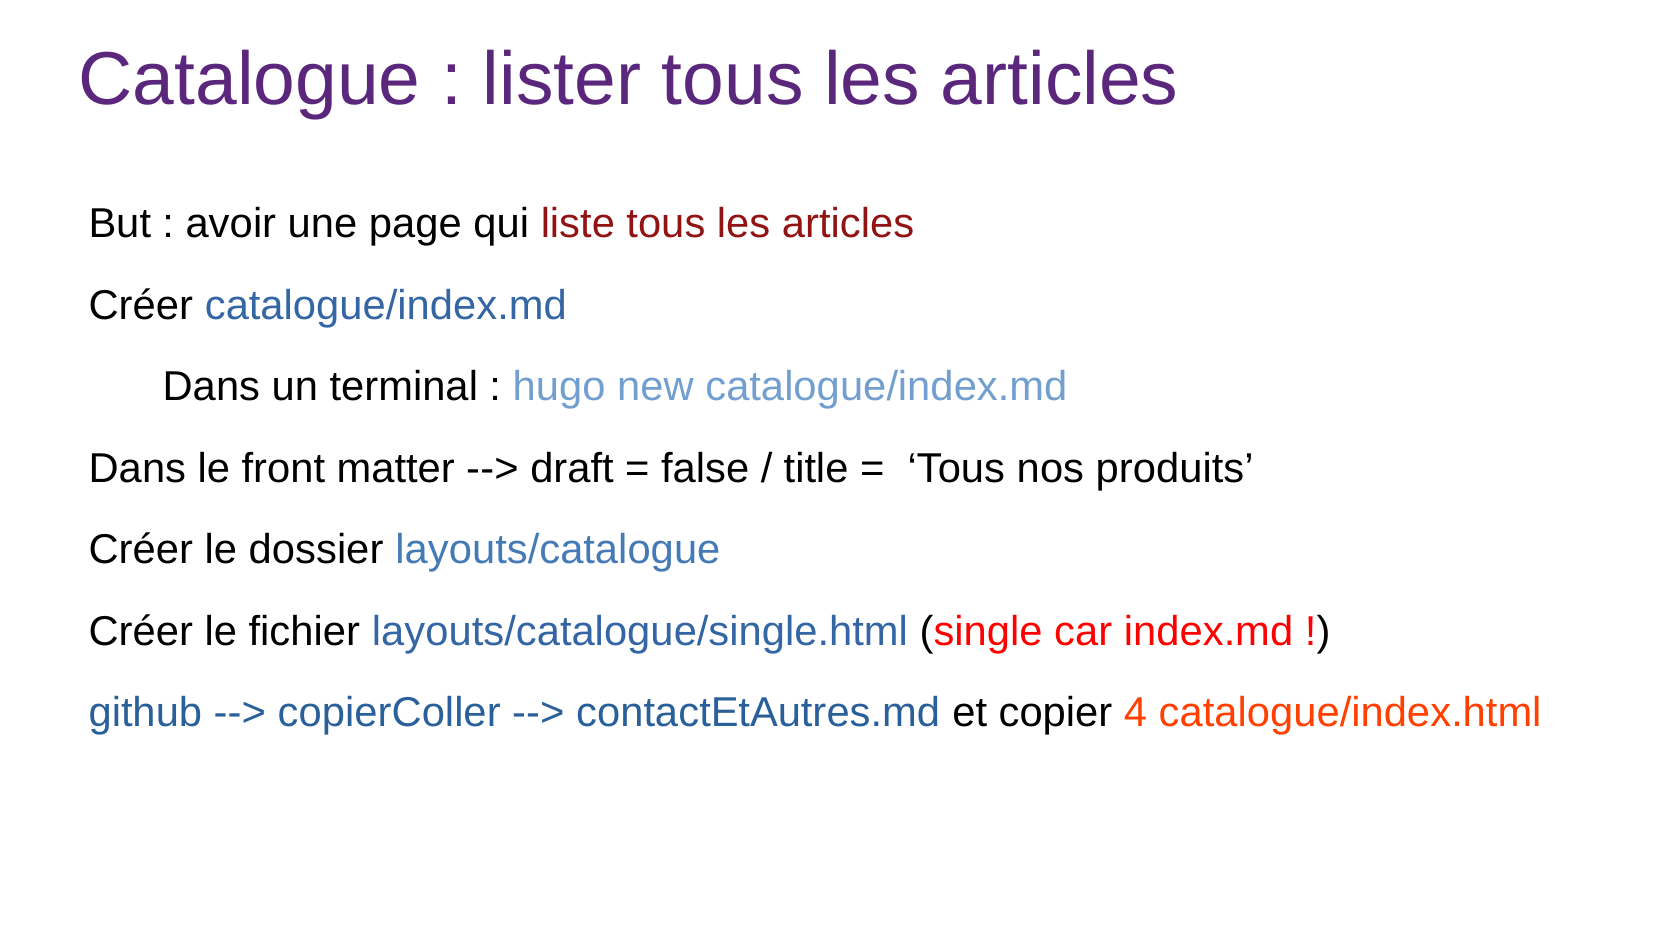

# Catalogue : lister tous les articles
But : avoir une page qui liste tous les articles
Créer catalogue/index.md
	Dans un terminal : hugo new catalogue/index.md
Dans le front matter --> draft = false / title = ‘Tous nos produits’
Créer le dossier layouts/catalogue
Créer le fichier layouts/catalogue/single.html (single car index.md !)
github --> copierColler --> contactEtAutres.md et copier 4 catalogue/index.html